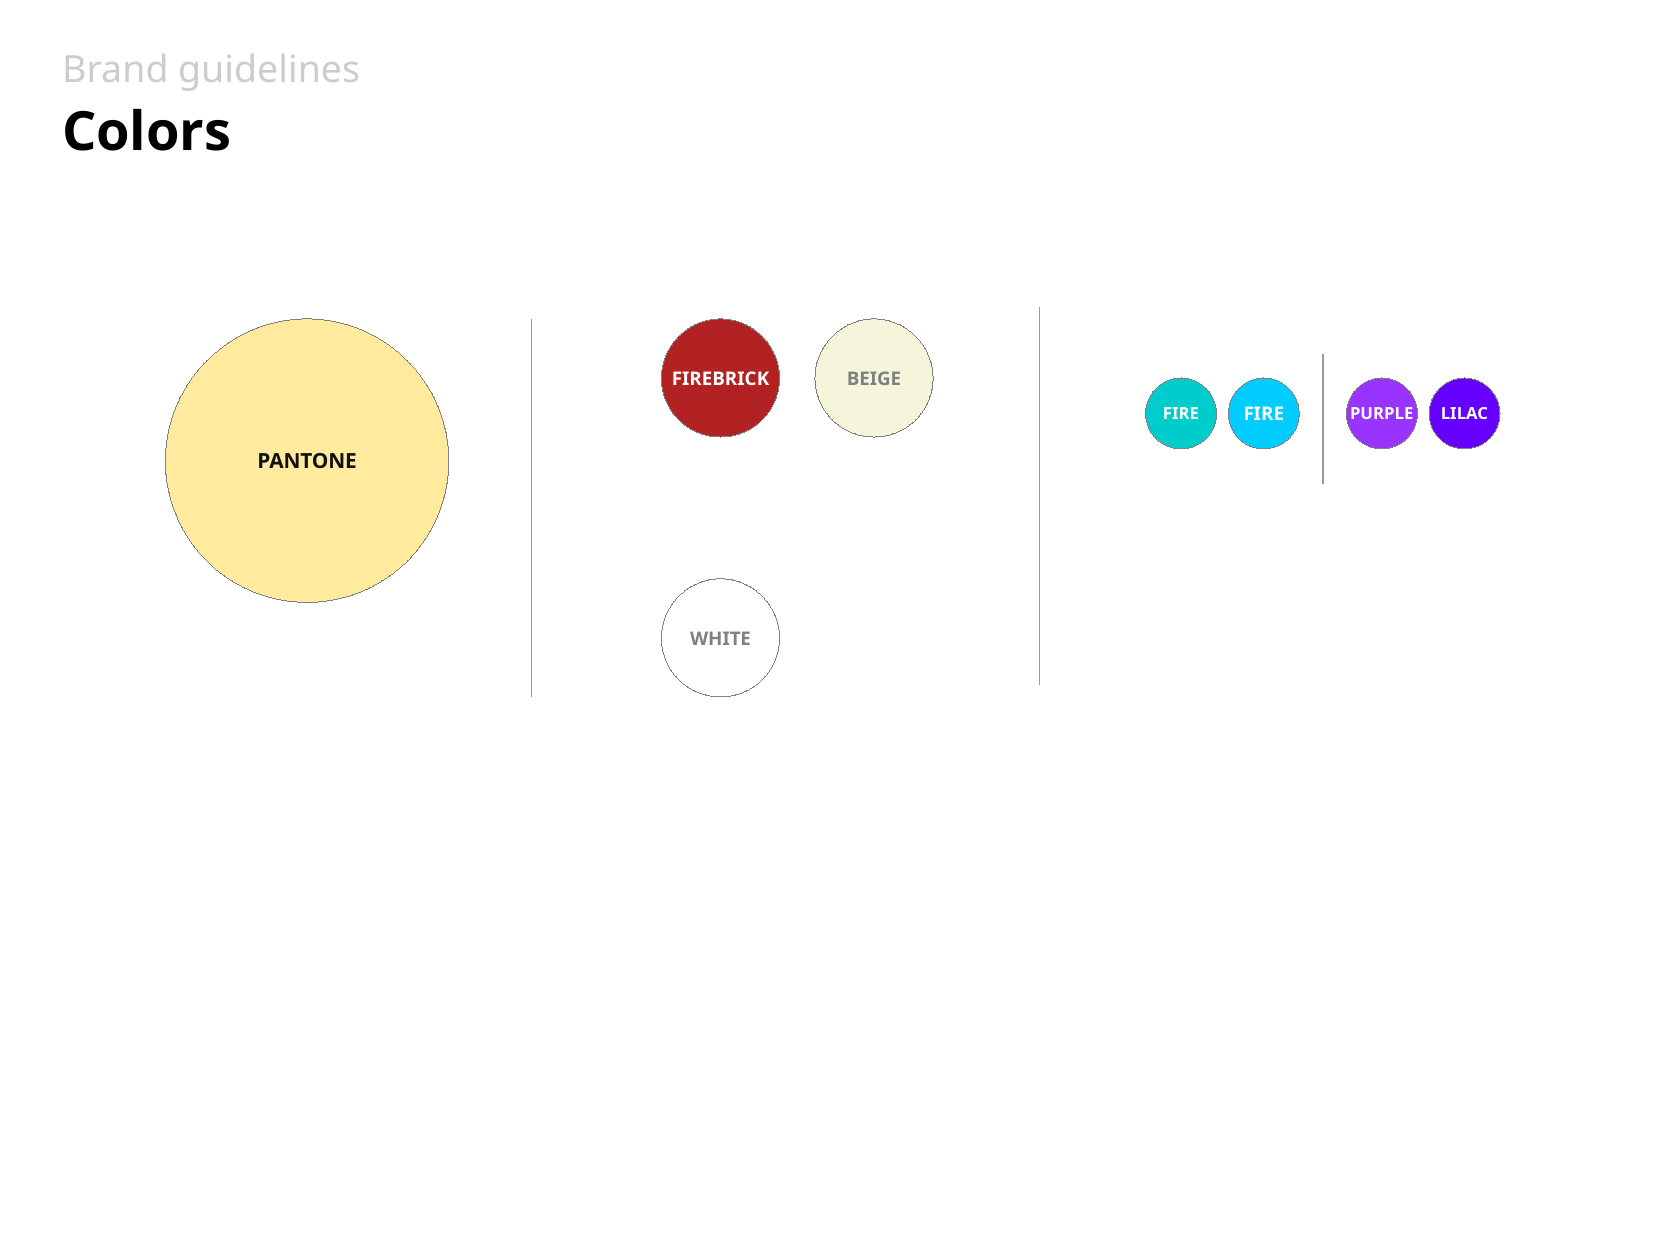

Brand guidelines
Colors
PANTONE
FIREBRICK
BEIGE
FIRE
FIRE
PURPLE
LILAC
WHITE